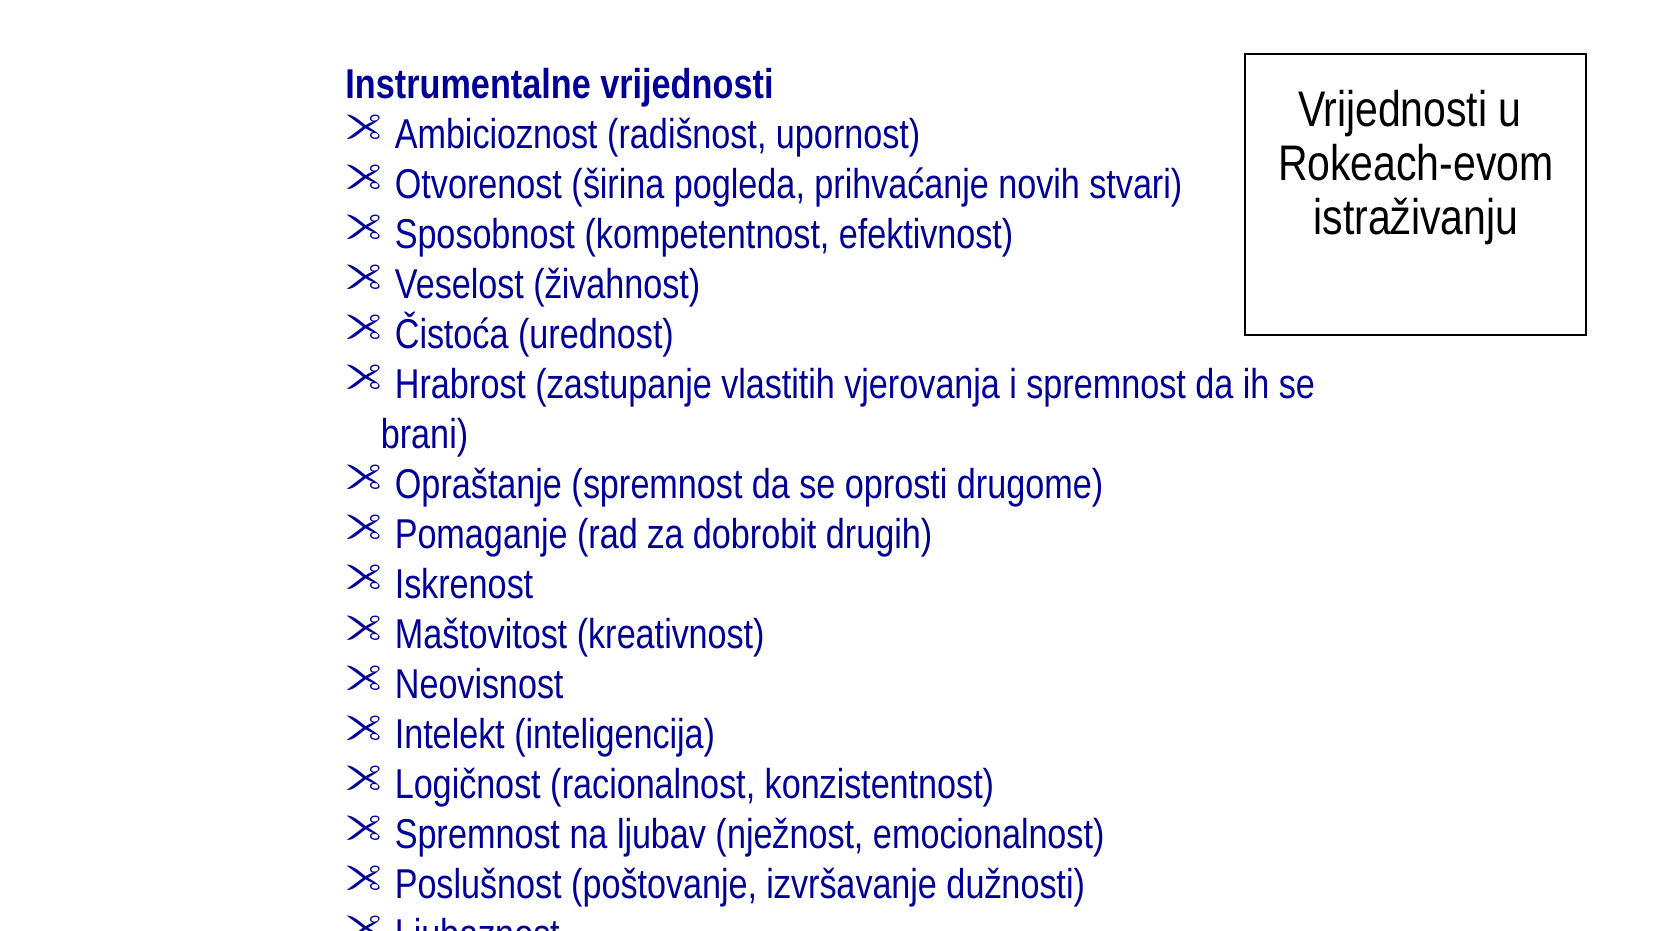

Instrumentalne vrijednosti
 Ambicioznost (radišnost, upornost)
 Otvorenost (širina pogleda, prihvaćanje novih stvari)
 Sposobnost (kompetentnost, efektivnost)
 Veselost (živahnost)
 Čistoća (urednost)
 Hrabrost (zastupanje vlastitih vjerovanja i spremnost da ih se brani)
 Opraštanje (spremnost da se oprosti drugome)
 Pomaganje (rad za dobrobit drugih)
 Iskrenost
 Maštovitost (kreativnost)
 Neovisnost
 Intelekt (inteligencija)
 Logičnost (racionalnost, konzistentnost)
 Spremnost na ljubav (nježnost, emocionalnost)
 Poslušnost (poštovanje, izvršavanje dužnosti)
 Ljubaznost
 Odgovornost (pouzdanost)
 Samokontrola (samodisciplina)
# Vrijednosti u Rokeach-evom istraživanju